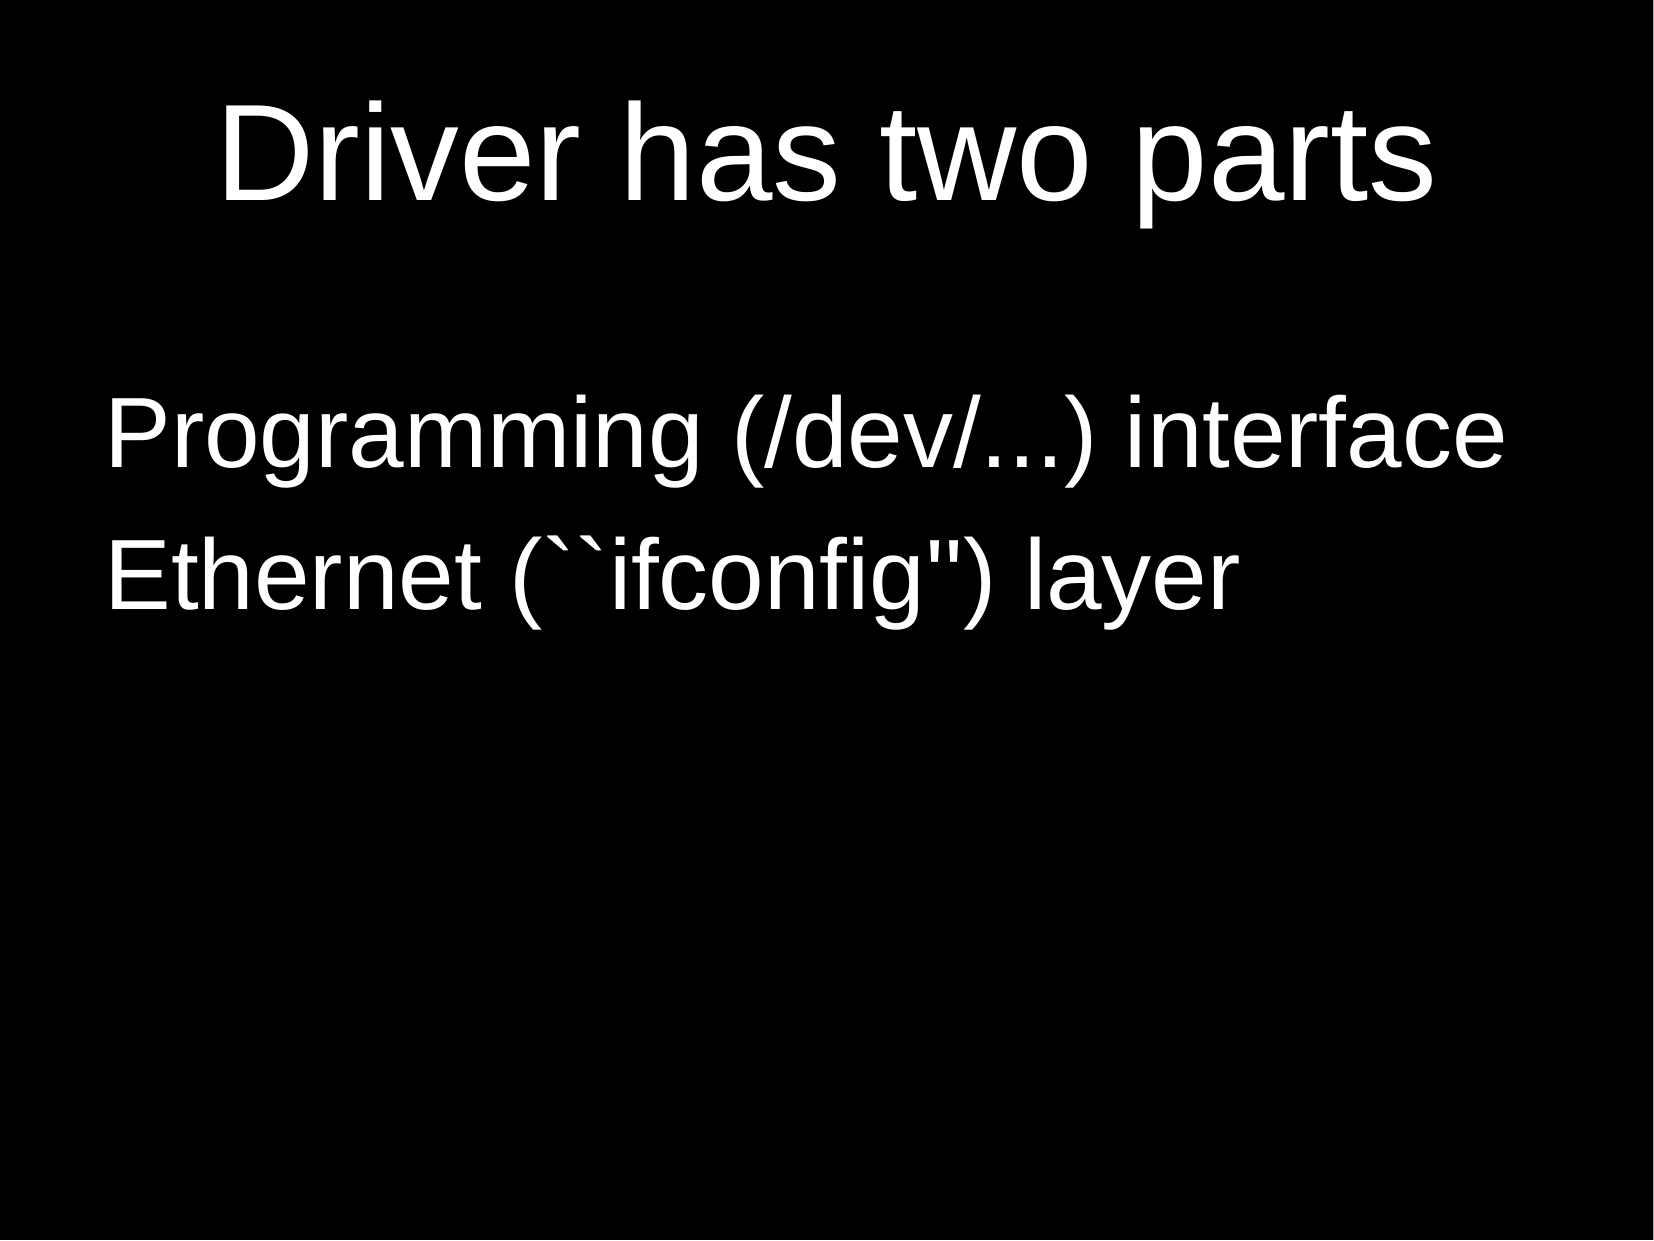

# Driver has two parts
 Programming (/dev/...) interface
 Ethernet (``ifconfig'') layer